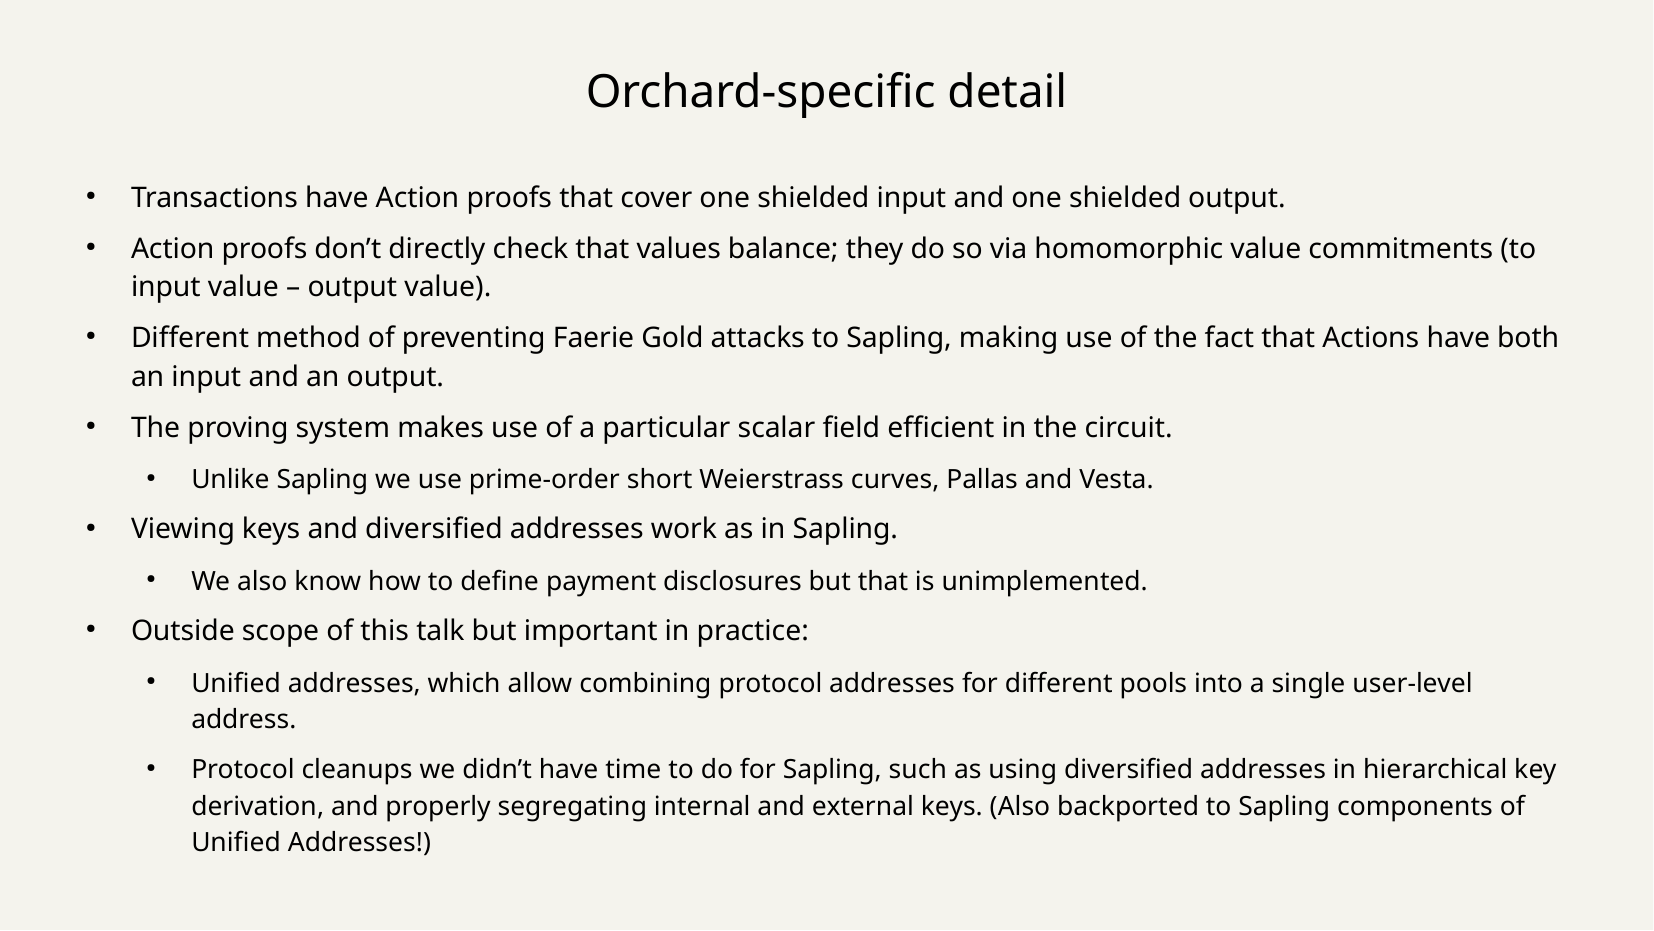

# Orchard-specific detail
Transactions have Action proofs that cover one shielded input and one shielded output.
Action proofs don’t directly check that values balance; they do so via homomorphic value commitments (to input value – output value).
Different method of preventing Faerie Gold attacks to Sapling, making use of the fact that Actions have both an input and an output.
The proving system makes use of a particular scalar field efficient in the circuit.
Unlike Sapling we use prime-order short Weierstrass curves, Pallas and Vesta.
Viewing keys and diversified addresses work as in Sapling.
We also know how to define payment disclosures but that is unimplemented.
Outside scope of this talk but important in practice:
Unified addresses, which allow combining protocol addresses for different pools into a single user-level address.
Protocol cleanups we didn’t have time to do for Sapling, such as using diversified addresses in hierarchical key derivation, and properly segregating internal and external keys. (Also backported to Sapling components of Unified Addresses!)